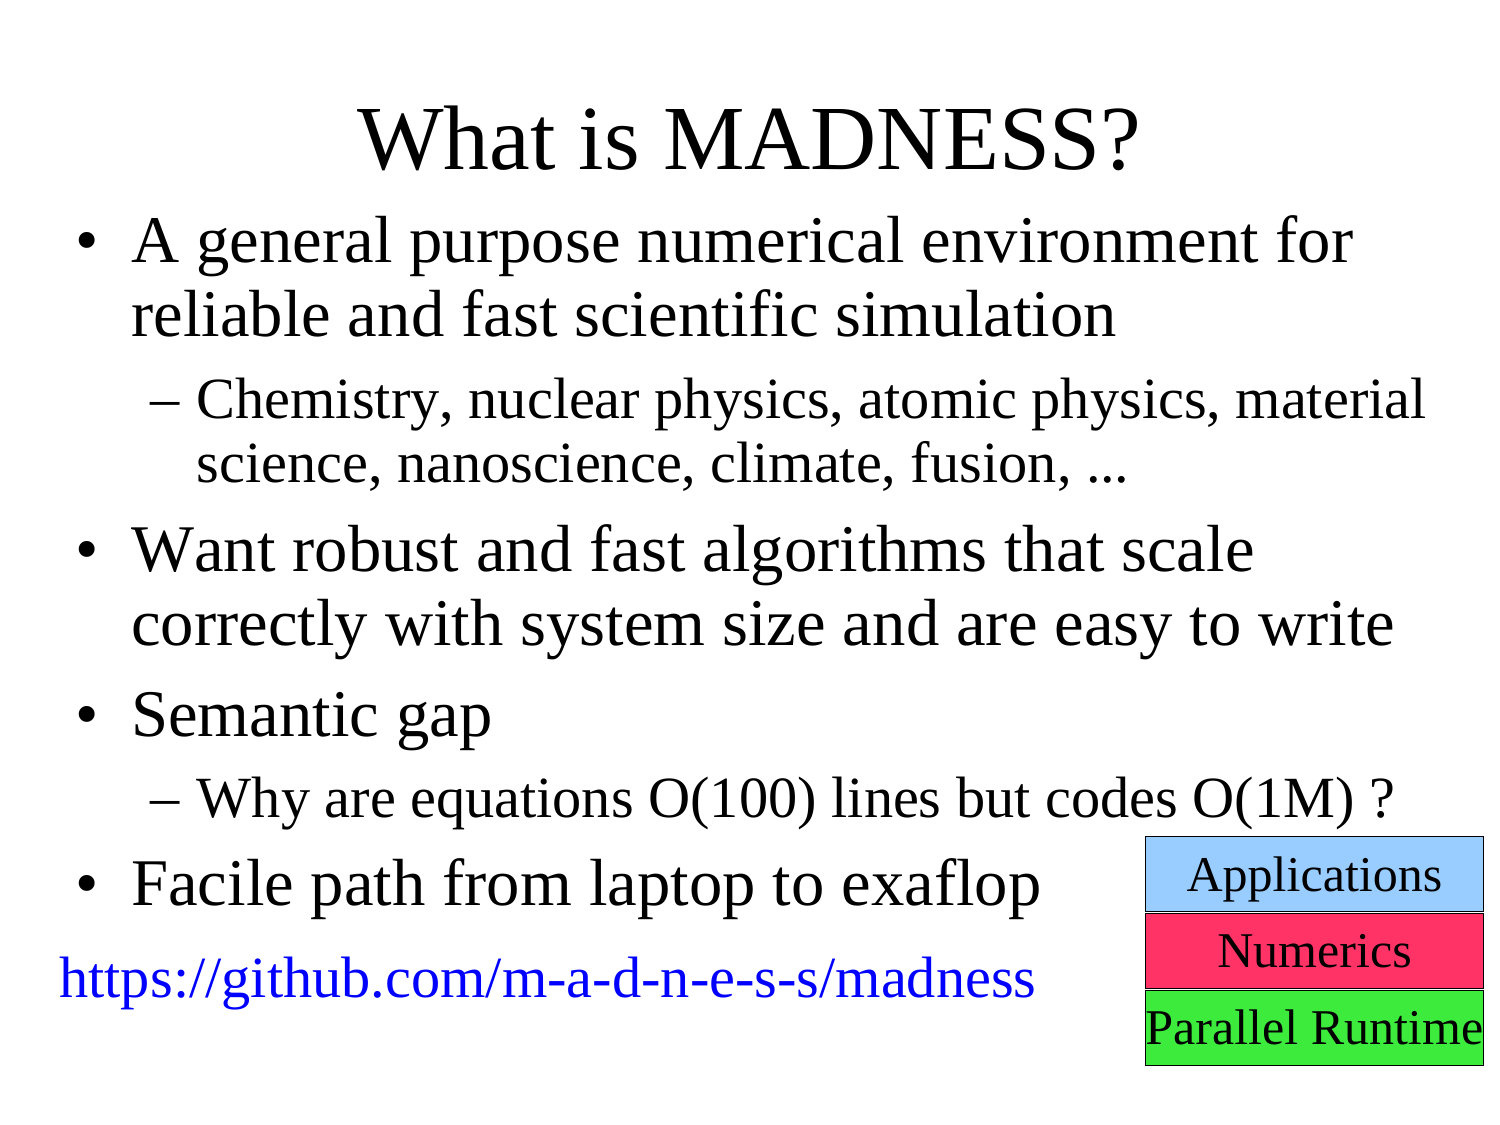

# What is MADNESS?
A general purpose numerical environment for reliable and fast scientific simulation
Chemistry, nuclear physics, atomic physics, material science, nanoscience, climate, fusion, ...
Want robust and fast algorithms that scale correctly with system size and are easy to write
Semantic gap
Why are equations O(100) lines but codes O(1M) ?
Facile path from laptop to exaflop
Applications
Numerics
Parallel Runtime
https://github.com/m-a-d-n-e-s-s/madness